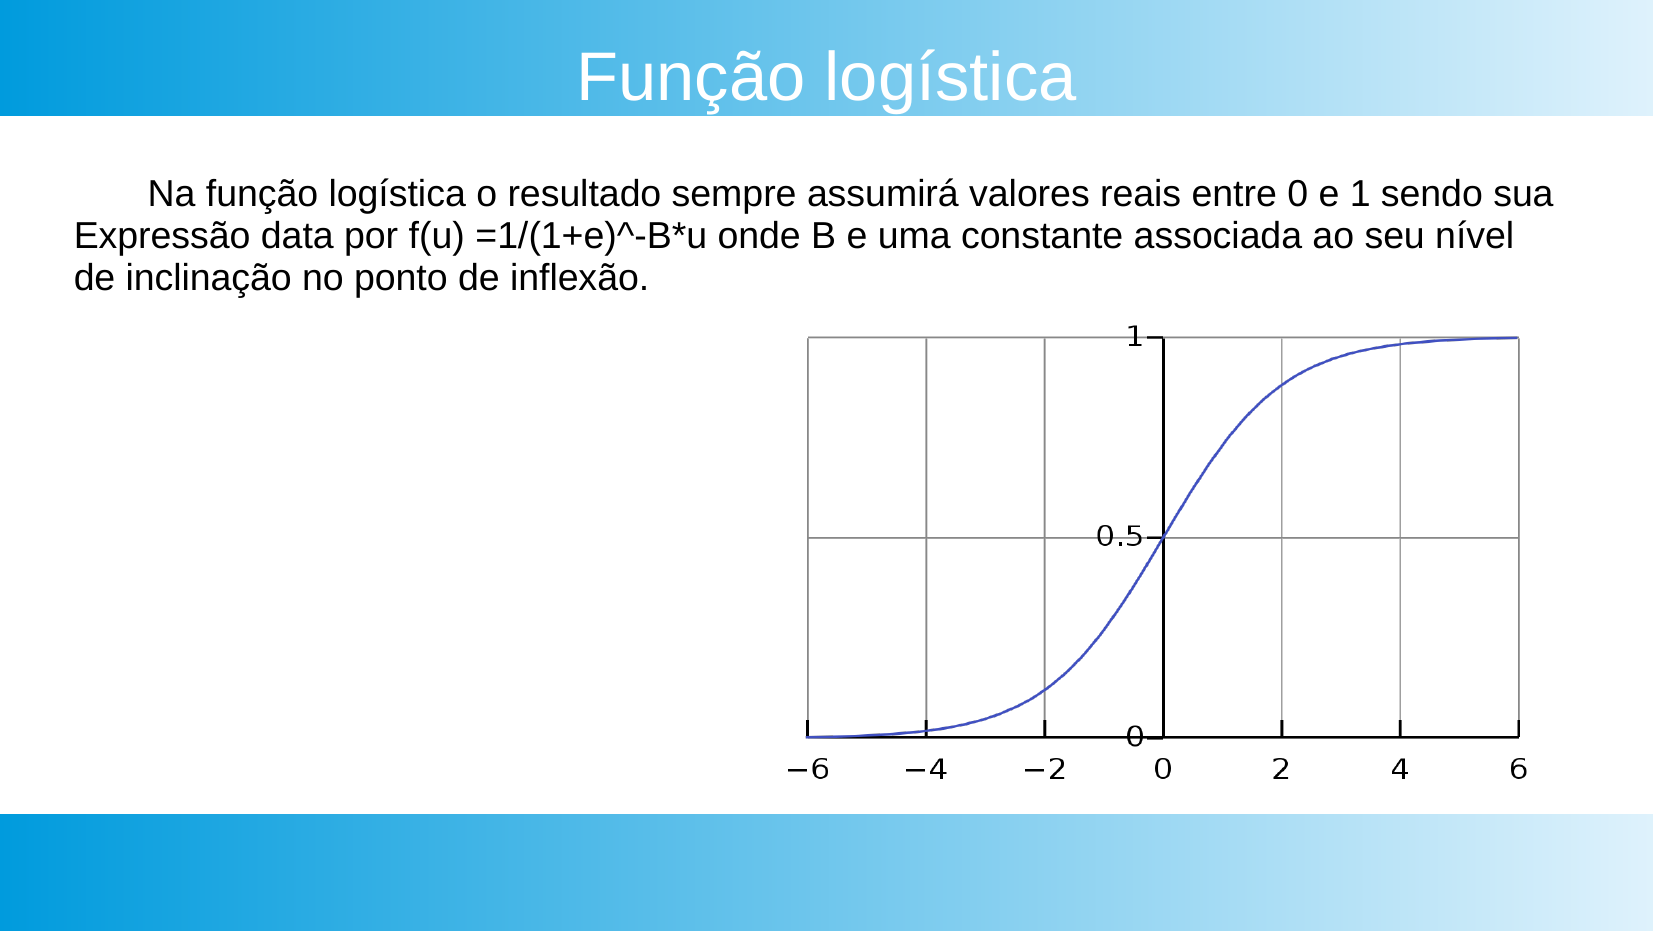

# Função logística
	Na função logística o resultado sempre assumirá valores reais entre 0 e 1 sendo sua
Expressão data por f(u) =1/(1+e)^-B*u onde B e uma constante associada ao seu nível
de inclinação no ponto de inflexão.